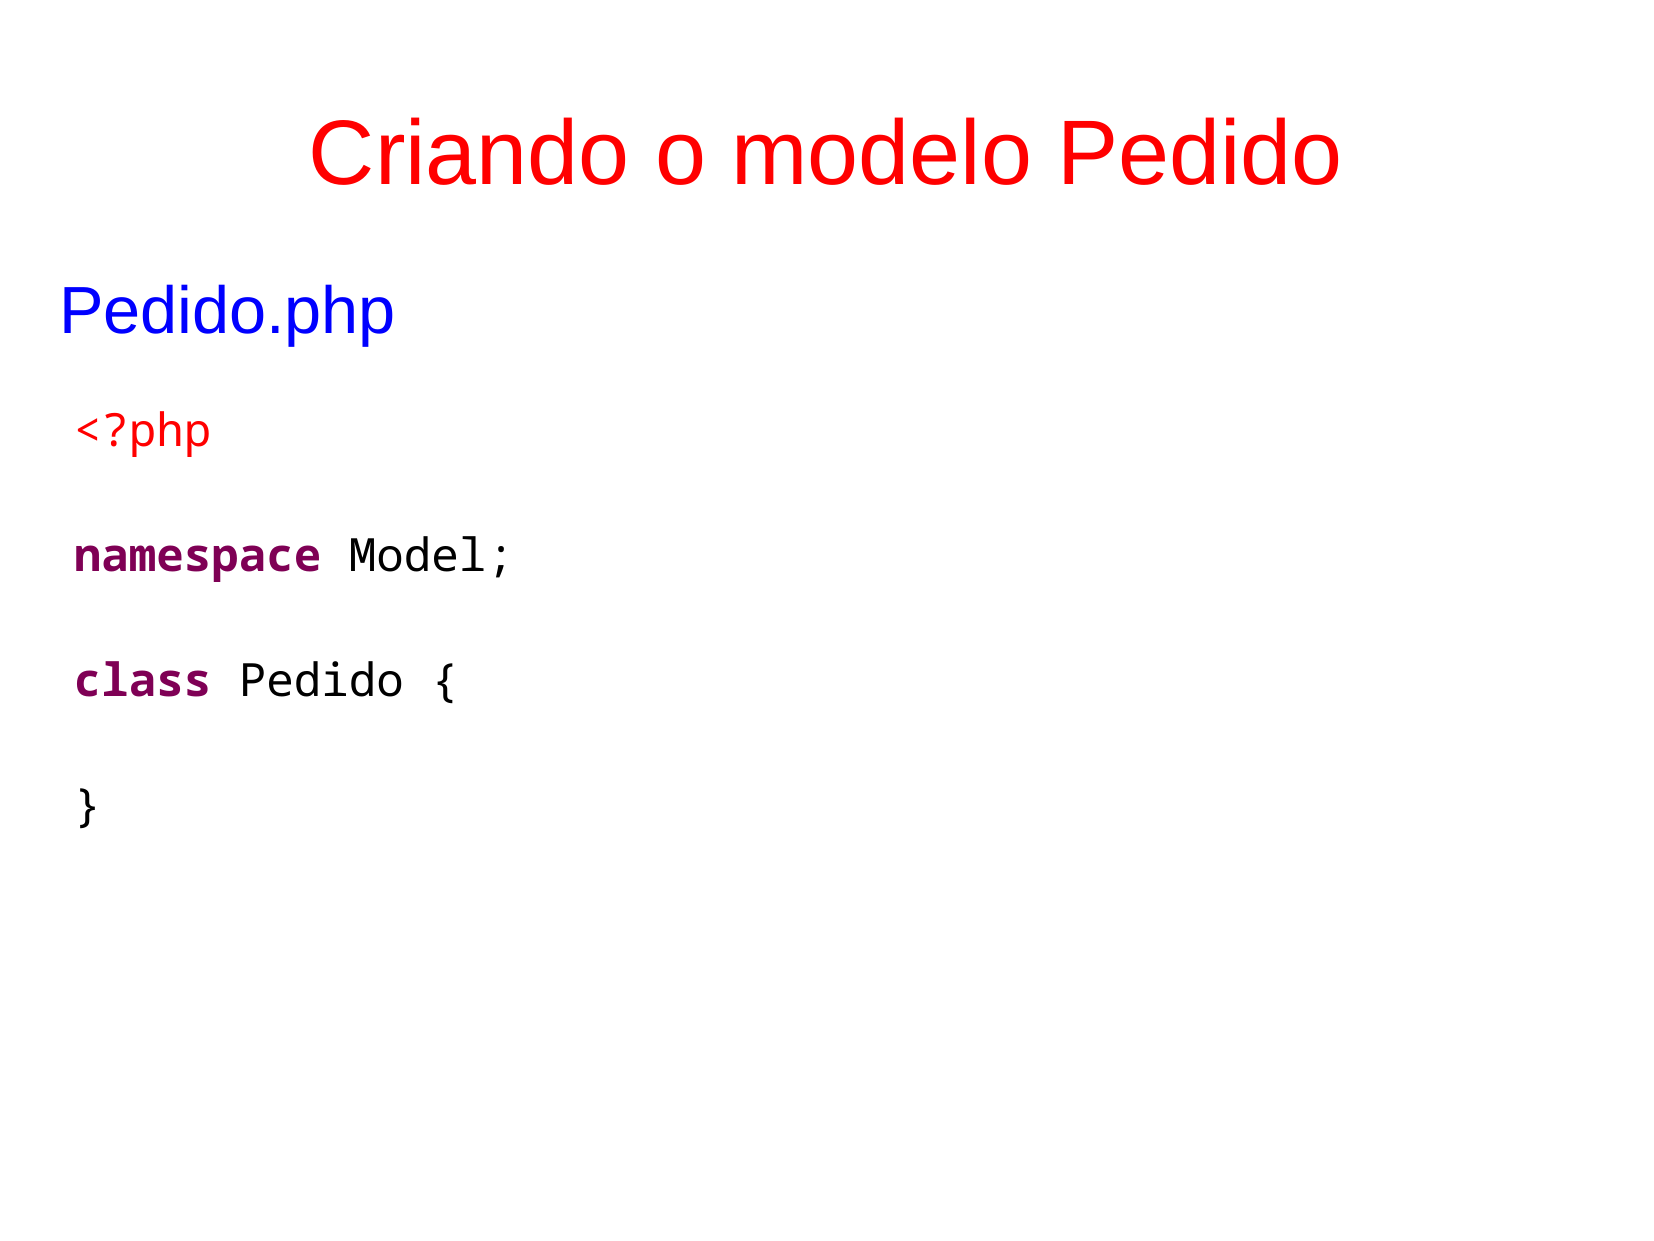

Criando o modelo Pedido
# Pedido.php
<?php
namespace Model;
class Pedido {
}